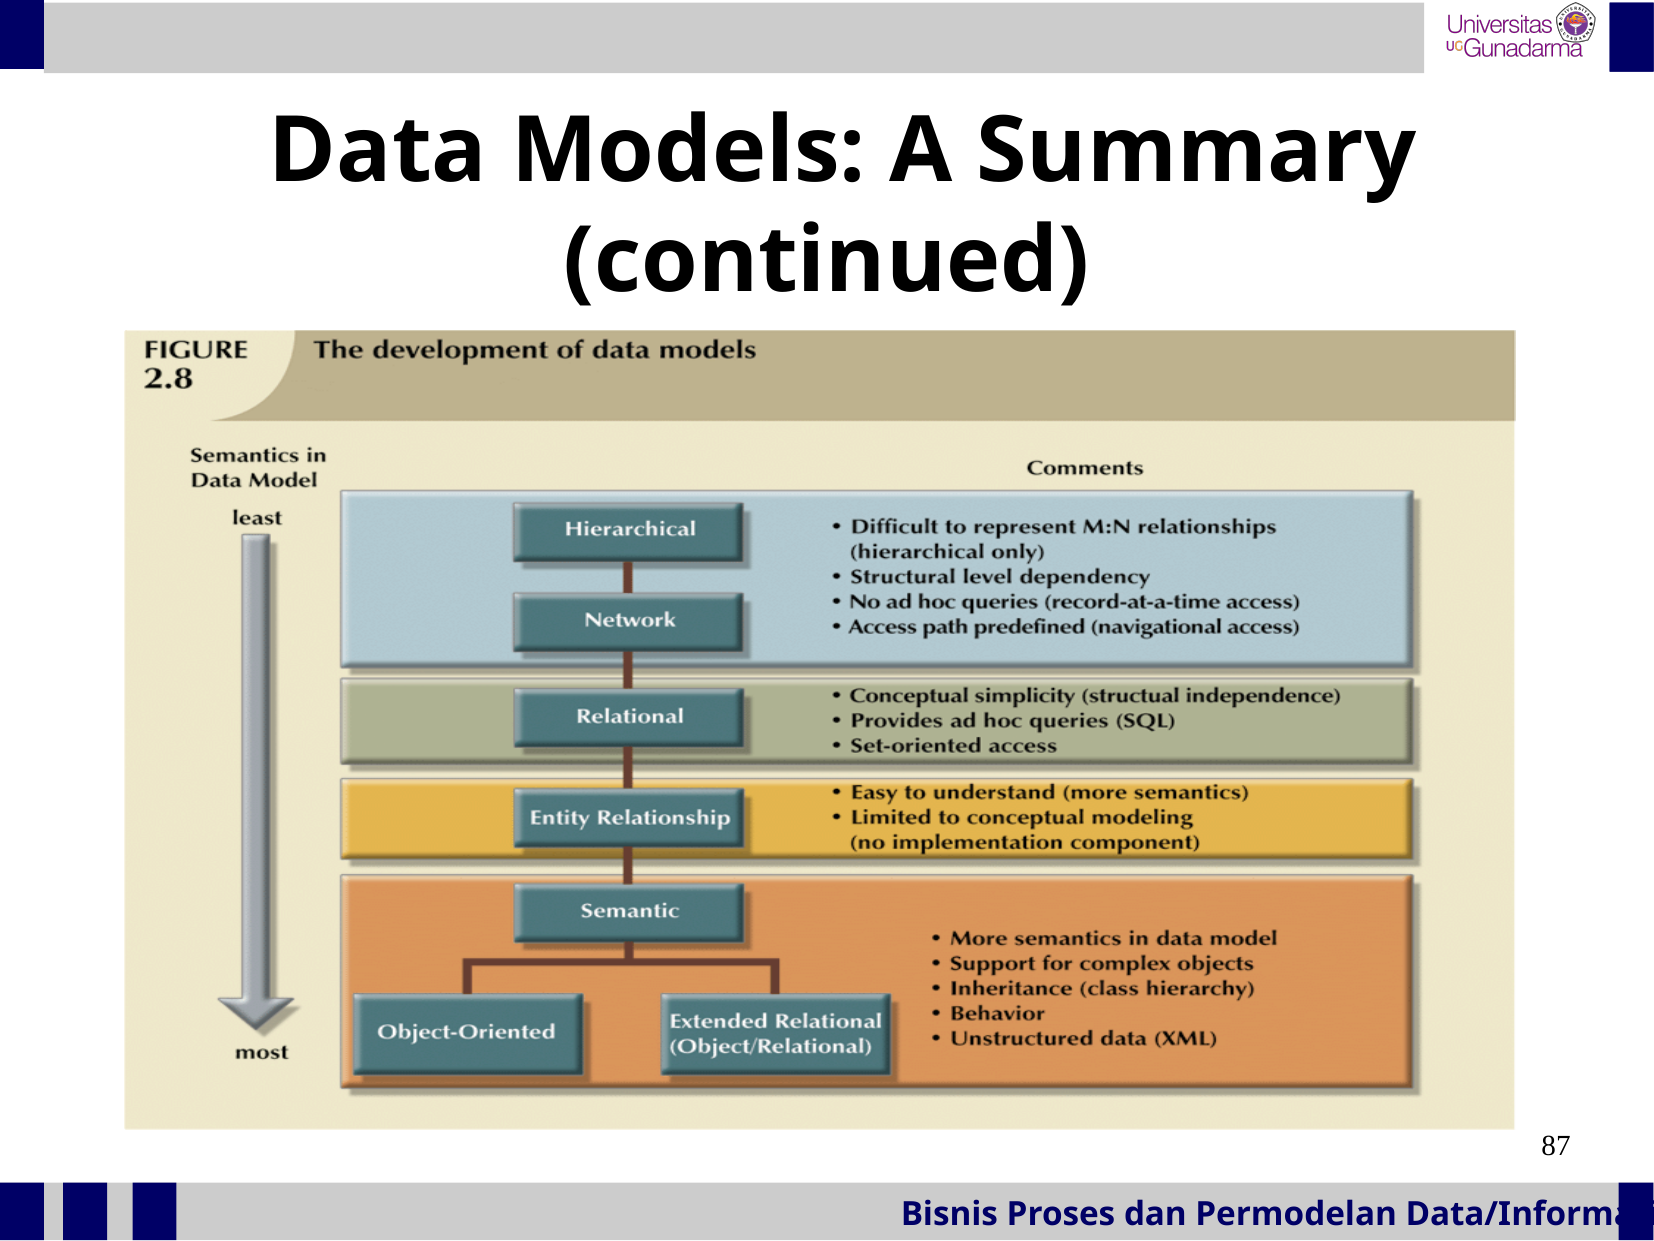

# Data Models: A Summary (continued)
87